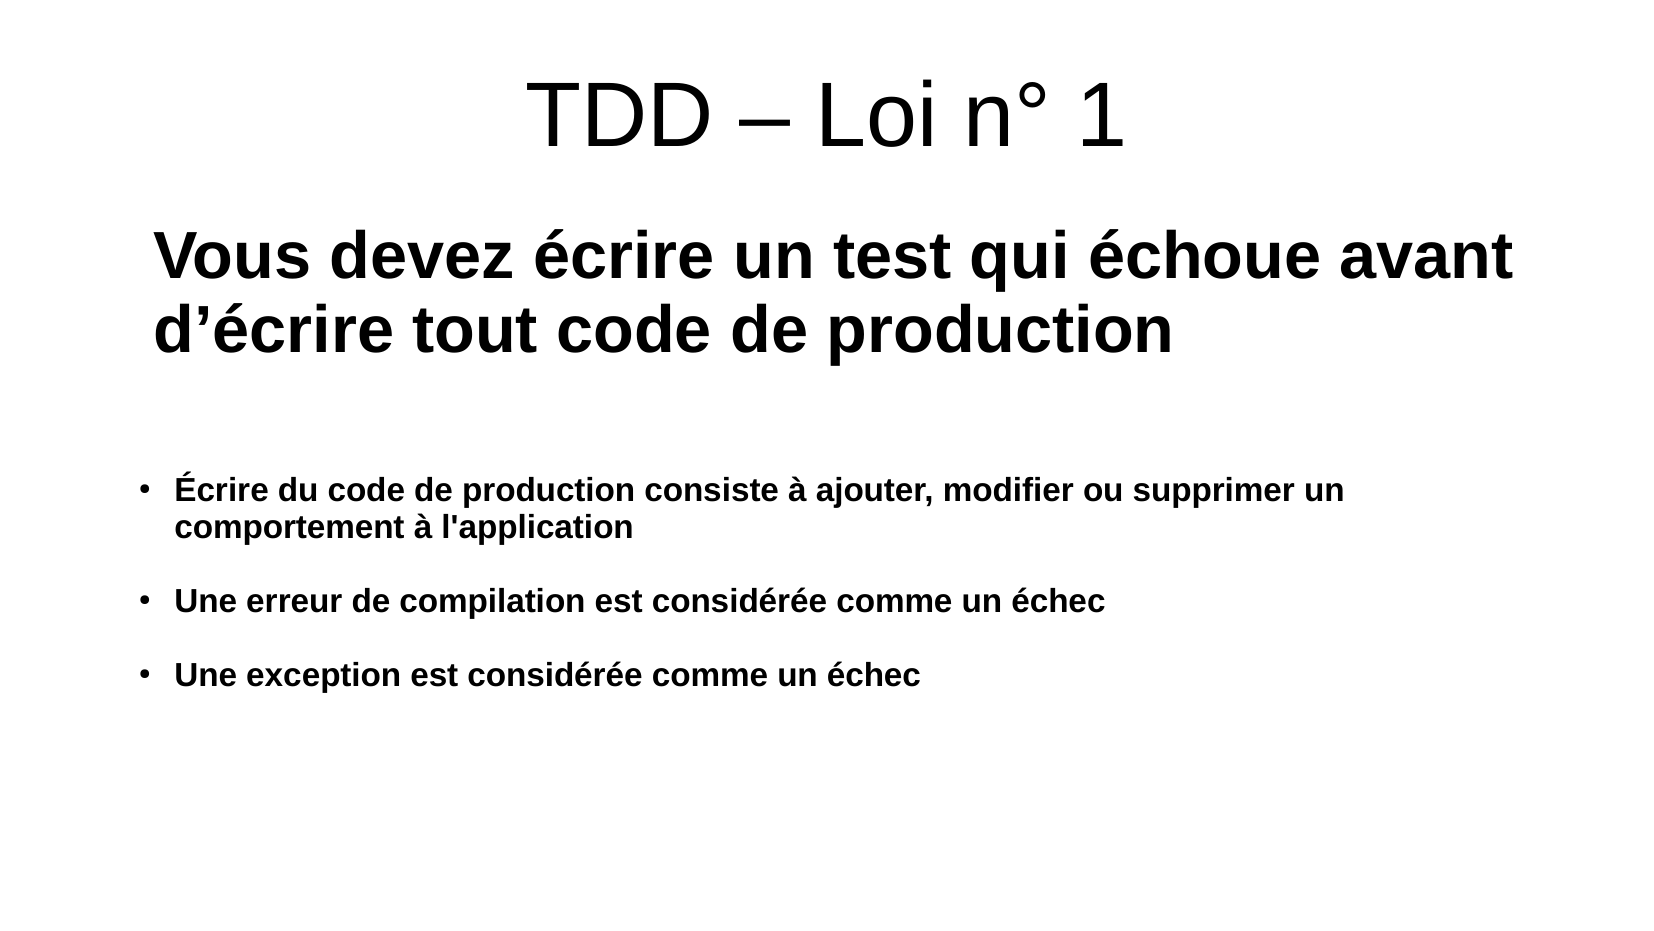

# TDD – Loi n° 1
Vous devez écrire un test qui échoue avant d’écrire tout code de production
Écrire du code de production consiste à ajouter, modifier ou supprimer un comportement à l'application
Une erreur de compilation est considérée comme un échec
Une exception est considérée comme un échec